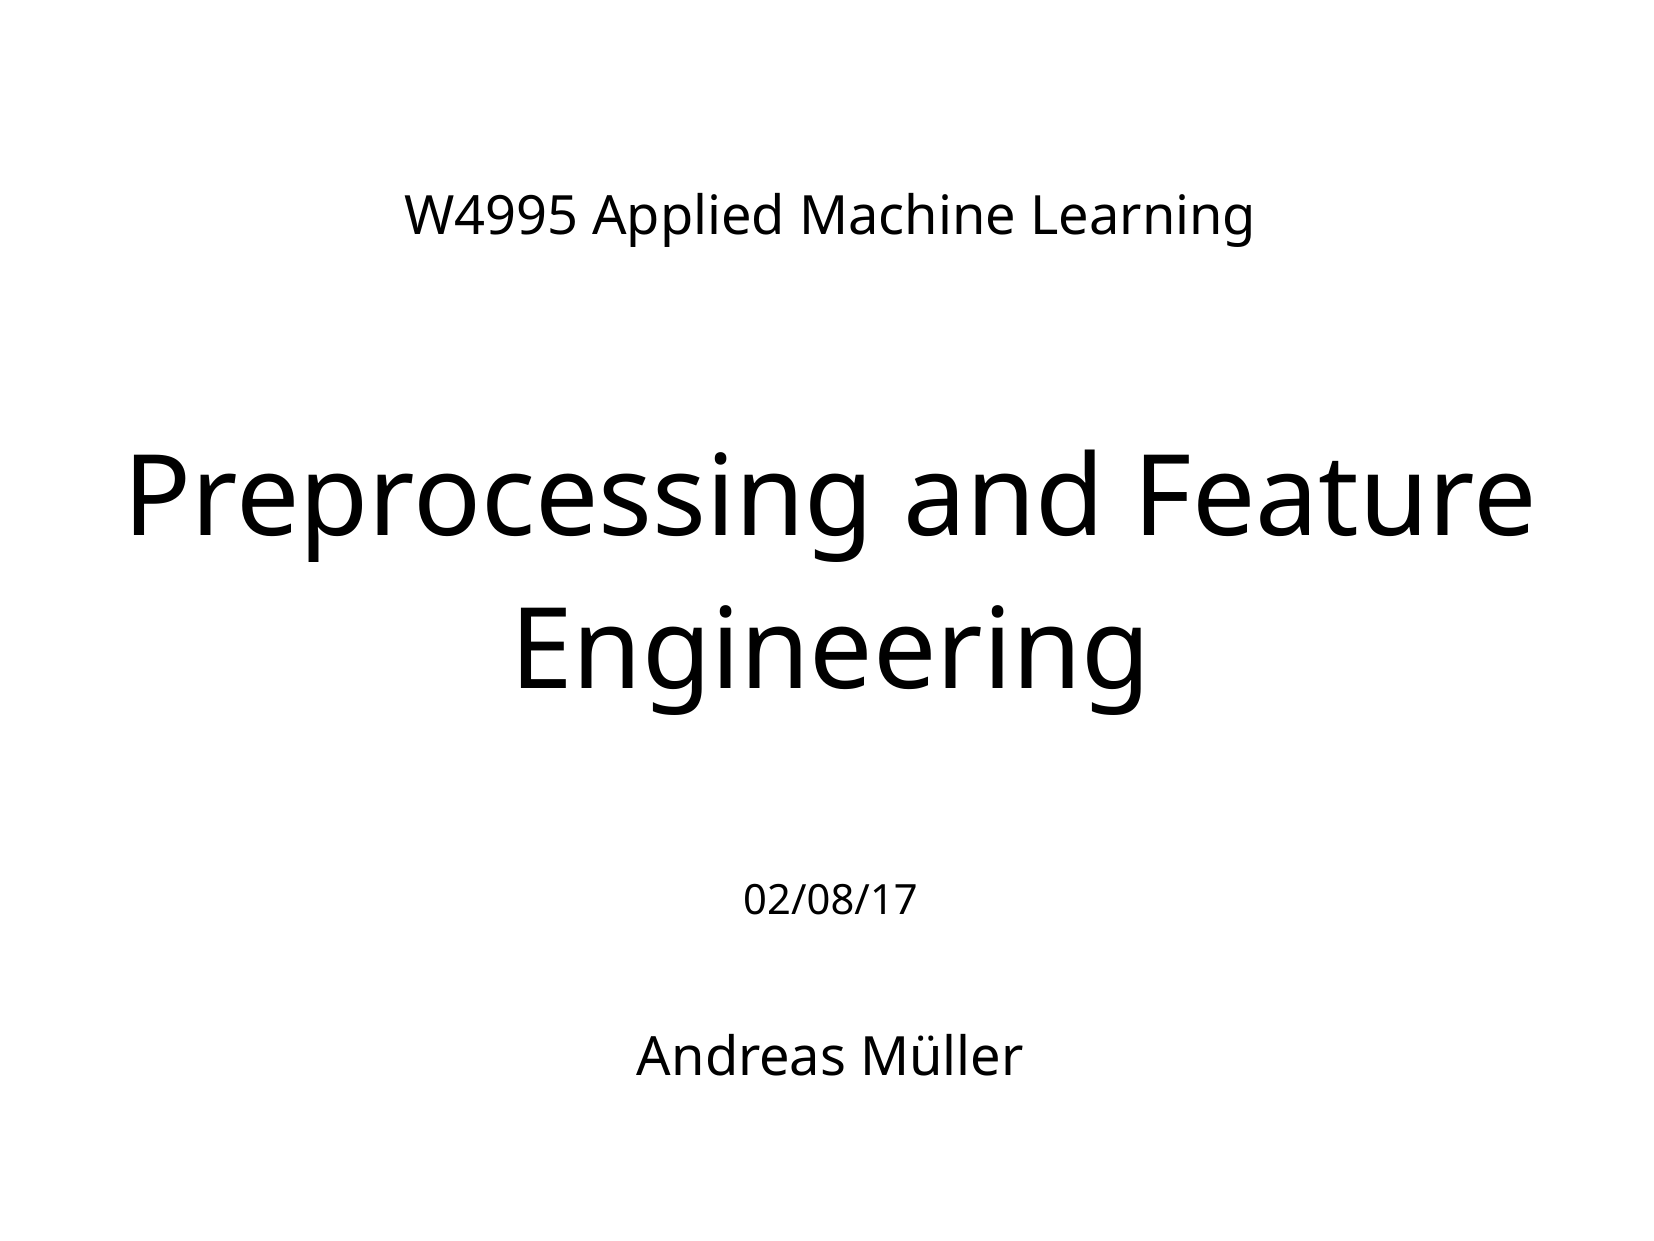

W4995 Applied Machine Learning
Preprocessing and Feature Engineering
02/08/17
Andreas Müller